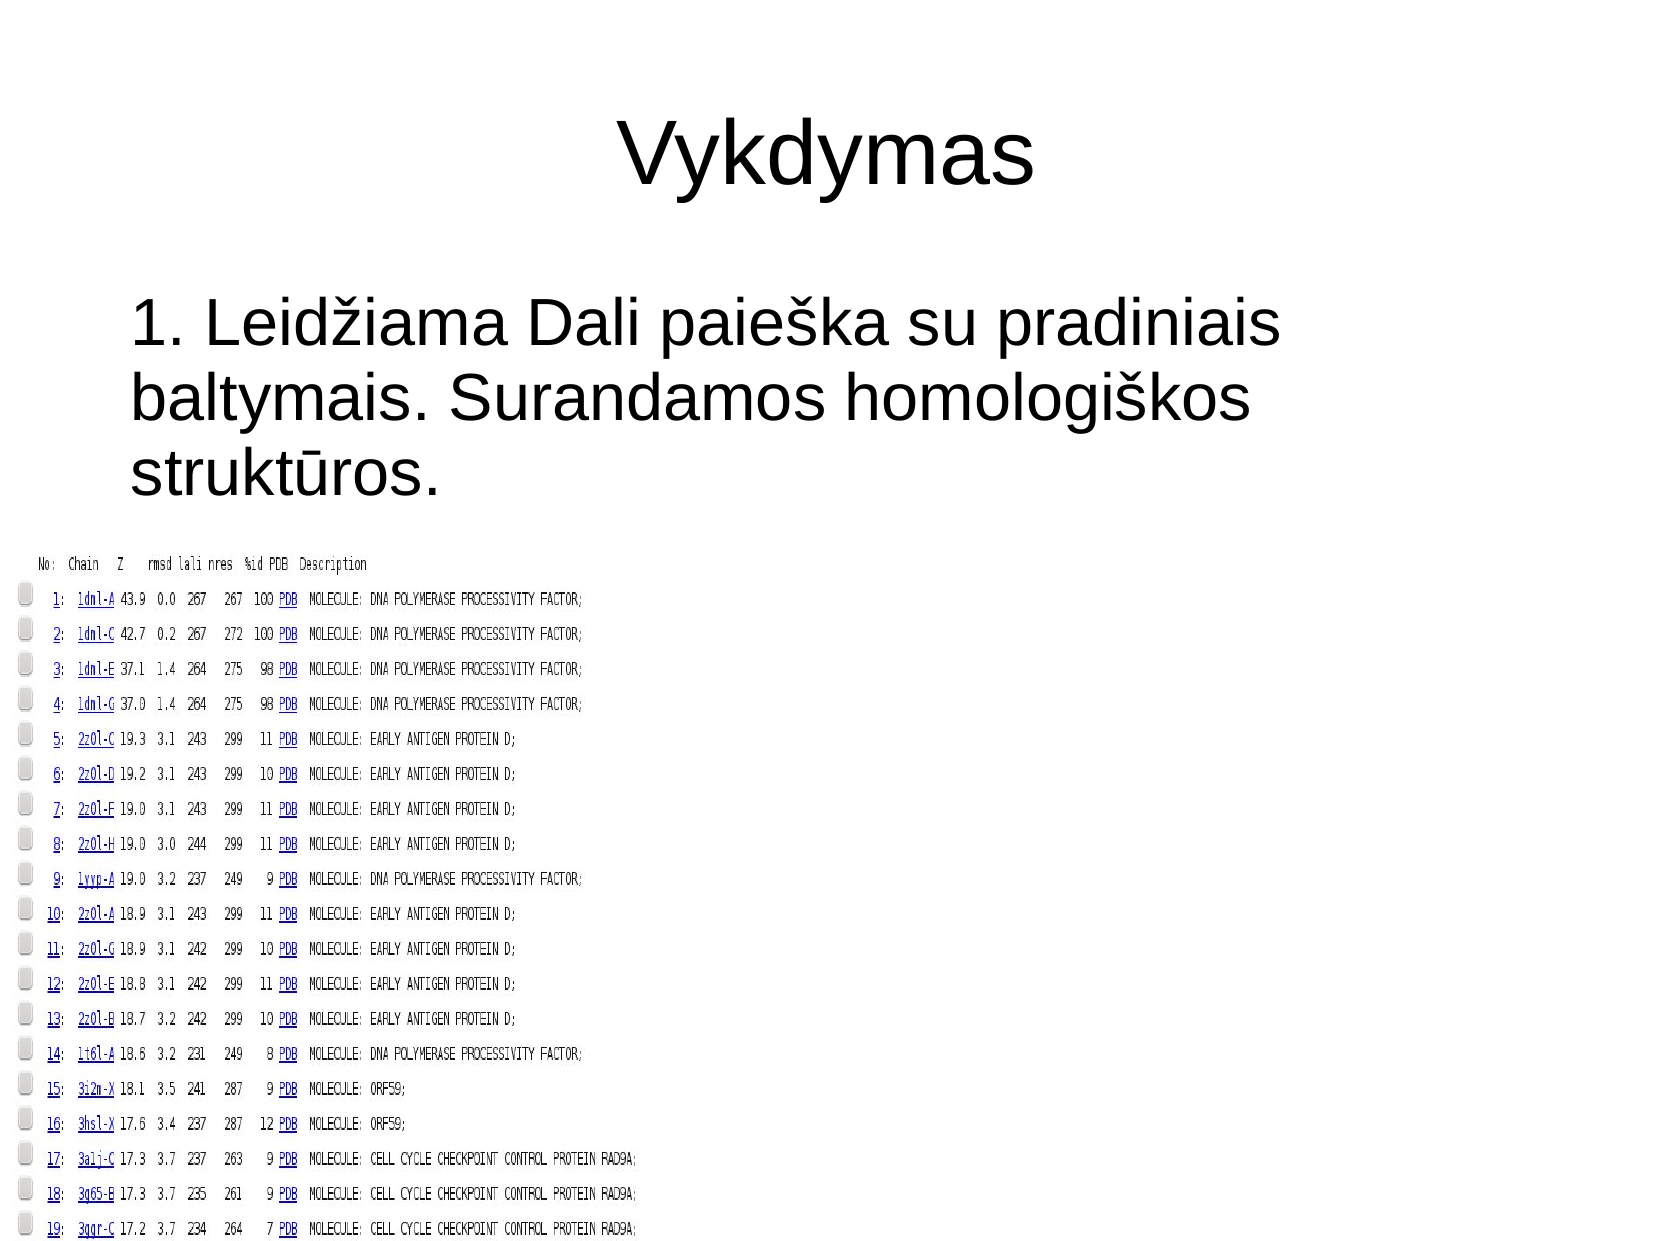

# Vykdymas
1. Leidžiama Dali paieška su pradiniais baltymais. Surandamos homologiškos struktūros.